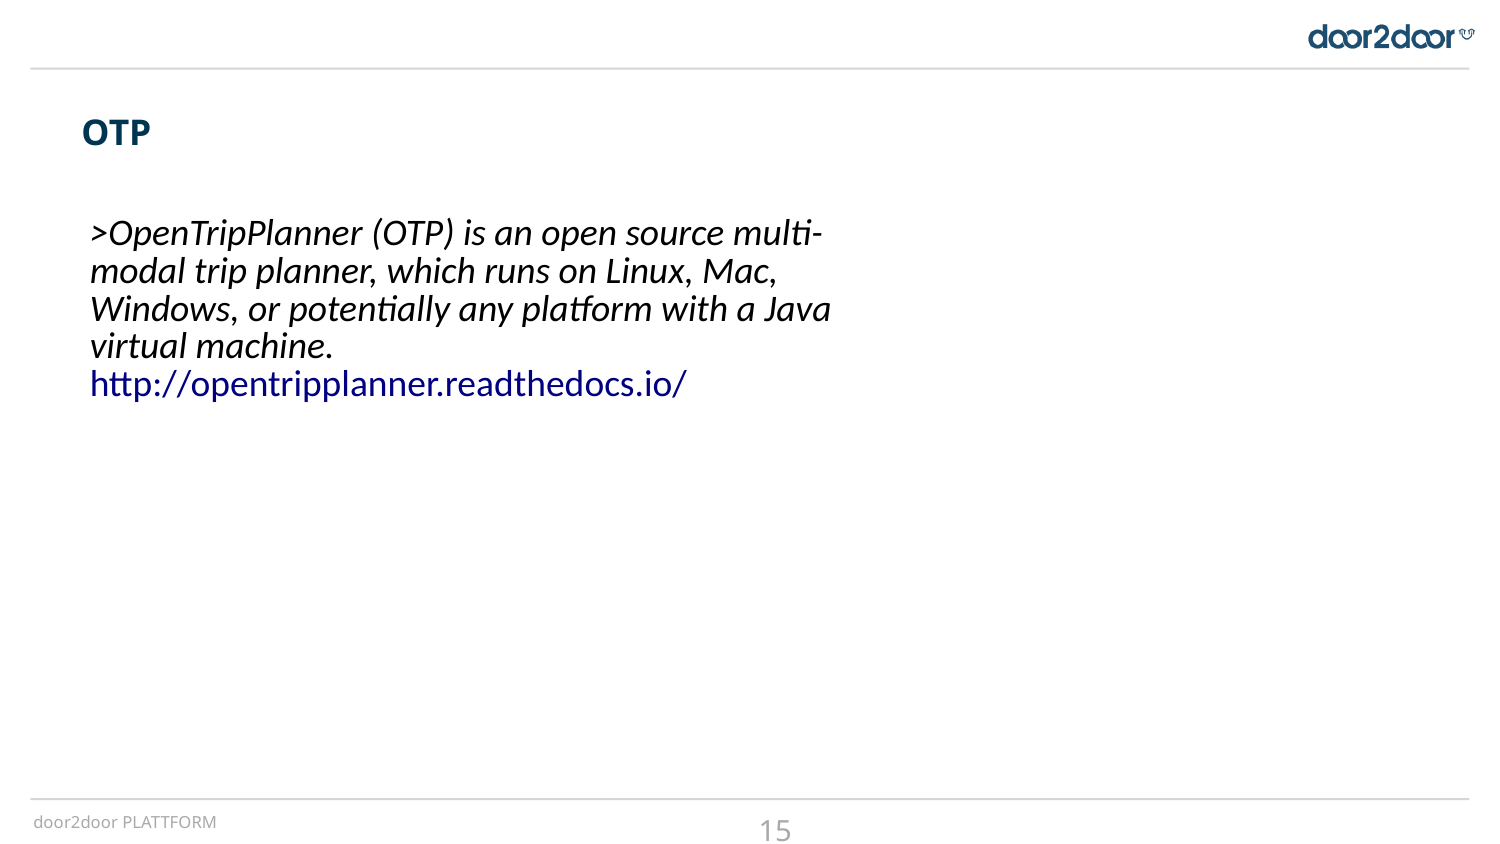

# OTP
>OpenTripPlanner (OTP) is an open source multi-modal trip planner, which runs on Linux, Mac, Windows, or potentially any platform with a Java virtual machine.
http://opentripplanner.readthedocs.io/